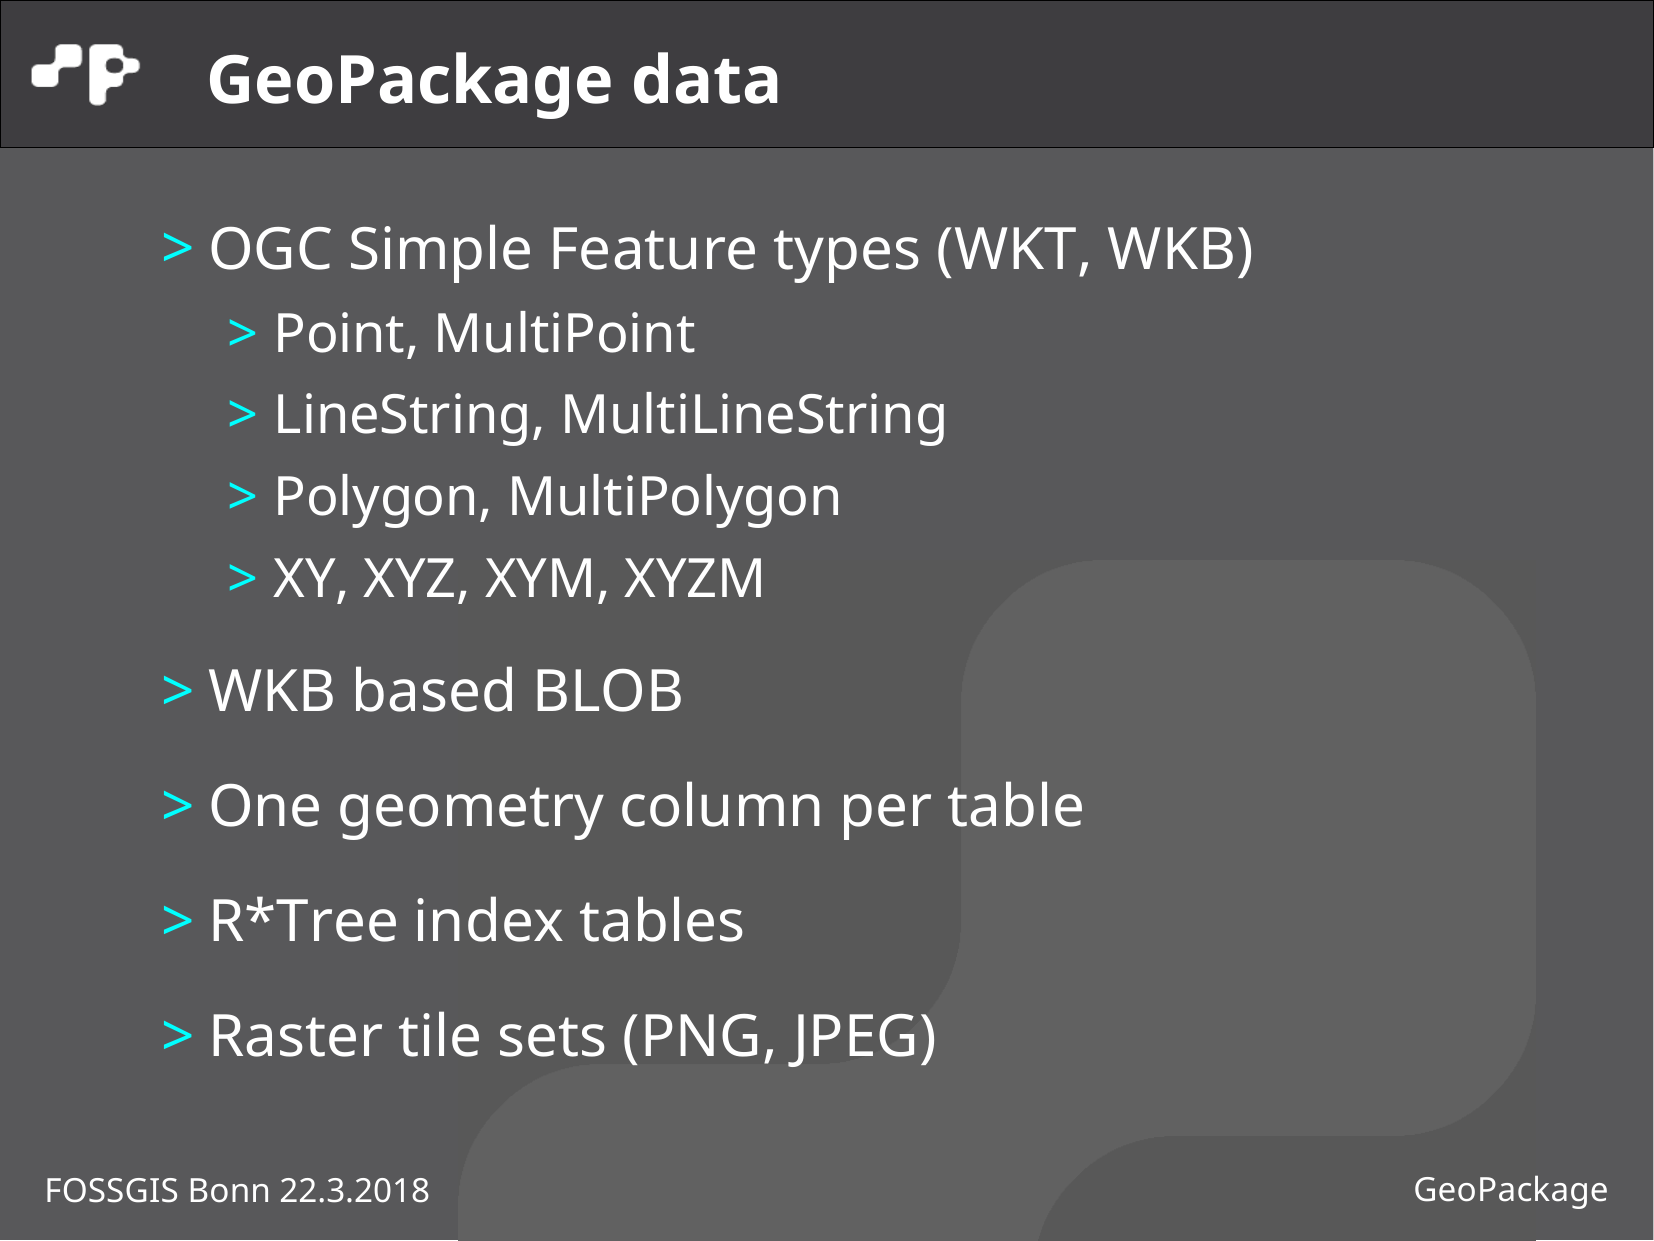

# GeoPackage data
OGC Simple Feature types (WKT, WKB)
Point, MultiPoint
LineString, MultiLineString
Polygon, MultiPolygon
XY, XYZ, XYM, XYZM
WKB based BLOB
One geometry column per table
R*Tree index tables
Raster tile sets (PNG, JPEG)